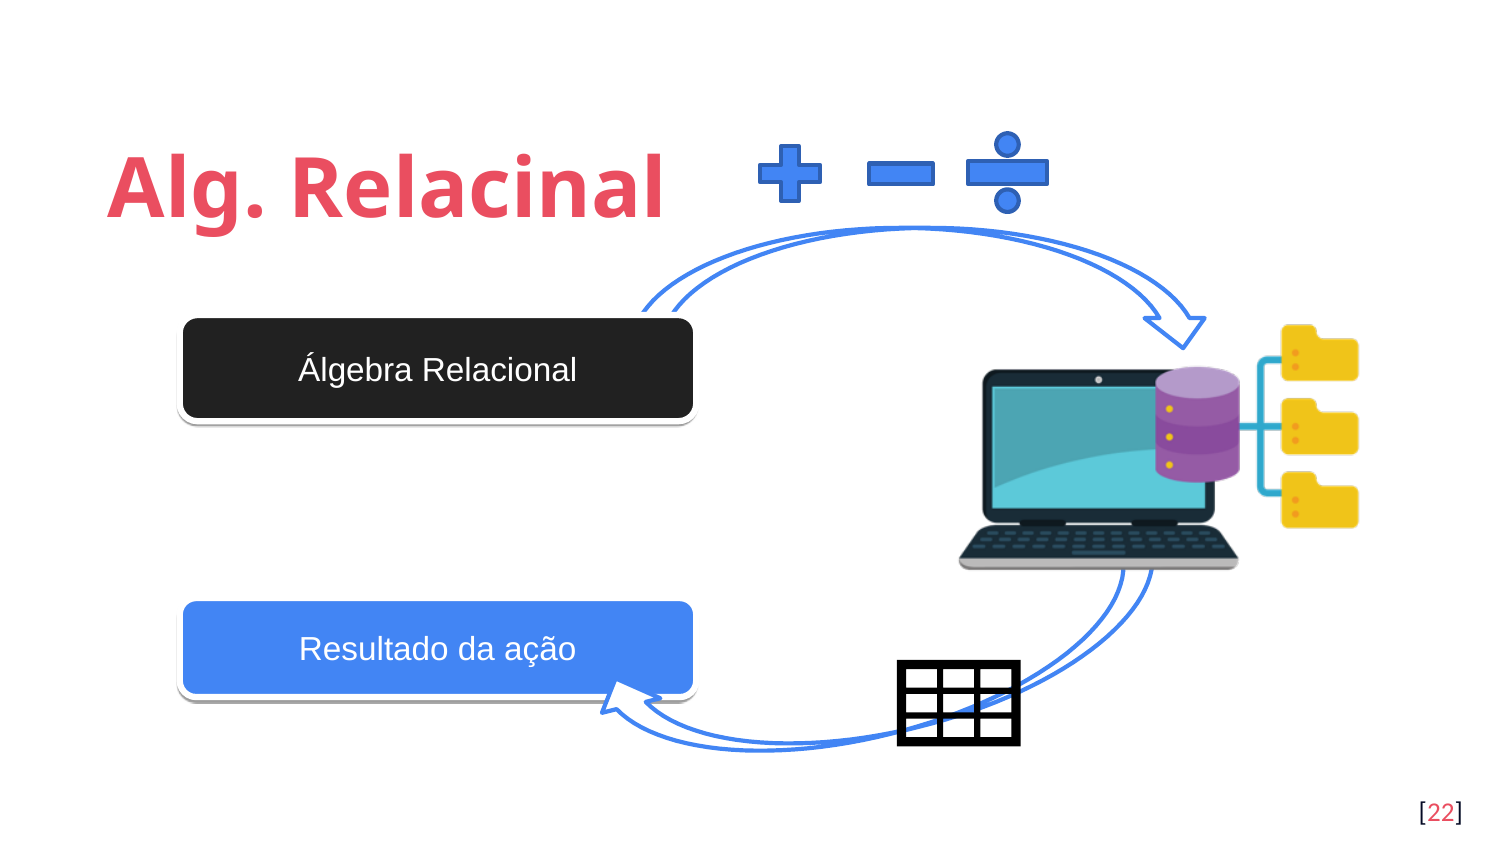

Alg. Relacinal
Álgebra Relacional
Resultado da ação